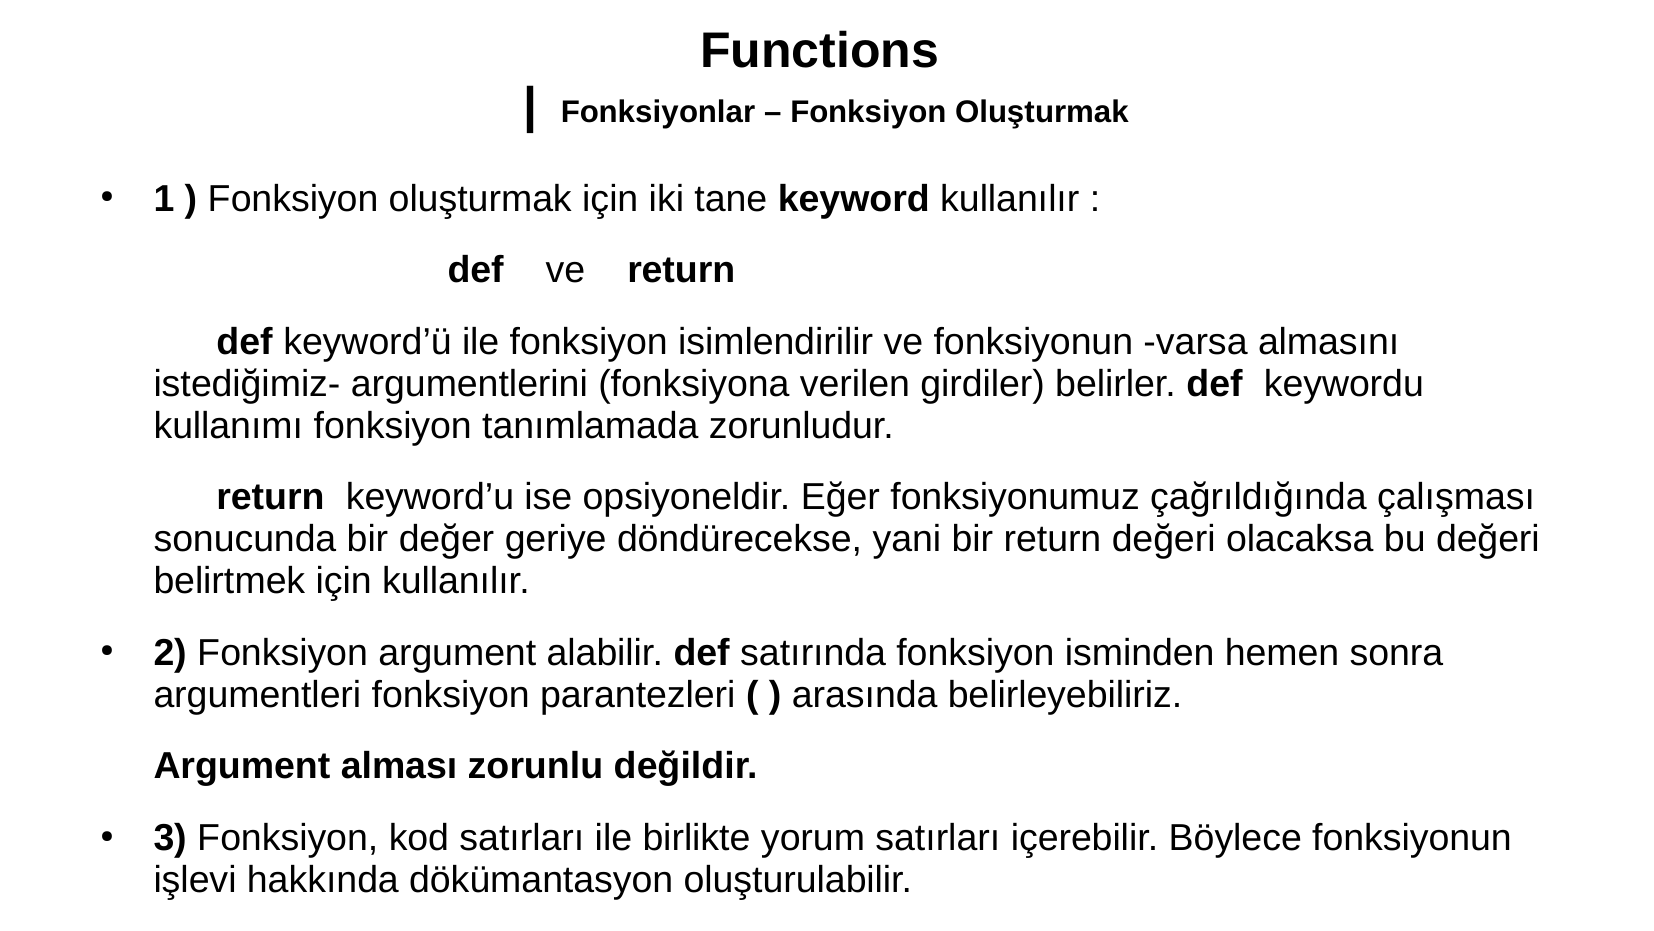

# Functions | Fonksiyonlar – Fonksiyon Oluşturmak
1 ) Fonksiyon oluşturmak için iki tane keyword kullanılır :
 def ve return
 def keyword’ü ile fonksiyon isimlendirilir ve fonksiyonun -varsa almasını istediğimiz- argumentlerini (fonksiyona verilen girdiler) belirler. def keywordu kullanımı fonksiyon tanımlamada zorunludur.
 return keyword’u ise opsiyoneldir. Eğer fonksiyonumuz çağrıldığında çalışması sonucunda bir değer geriye döndürecekse, yani bir return değeri olacaksa bu değeri belirtmek için kullanılır.
2) Fonksiyon argument alabilir. def satırında fonksiyon isminden hemen sonra argumentleri fonksiyon parantezleri ( ) arasında belirleyebiliriz.
Argument alması zorunlu değildir.
3) Fonksiyon, kod satırları ile birlikte yorum satırları içerebilir. Böylece fonksiyonun işlevi hakkında dökümantasyon oluşturulabilir.